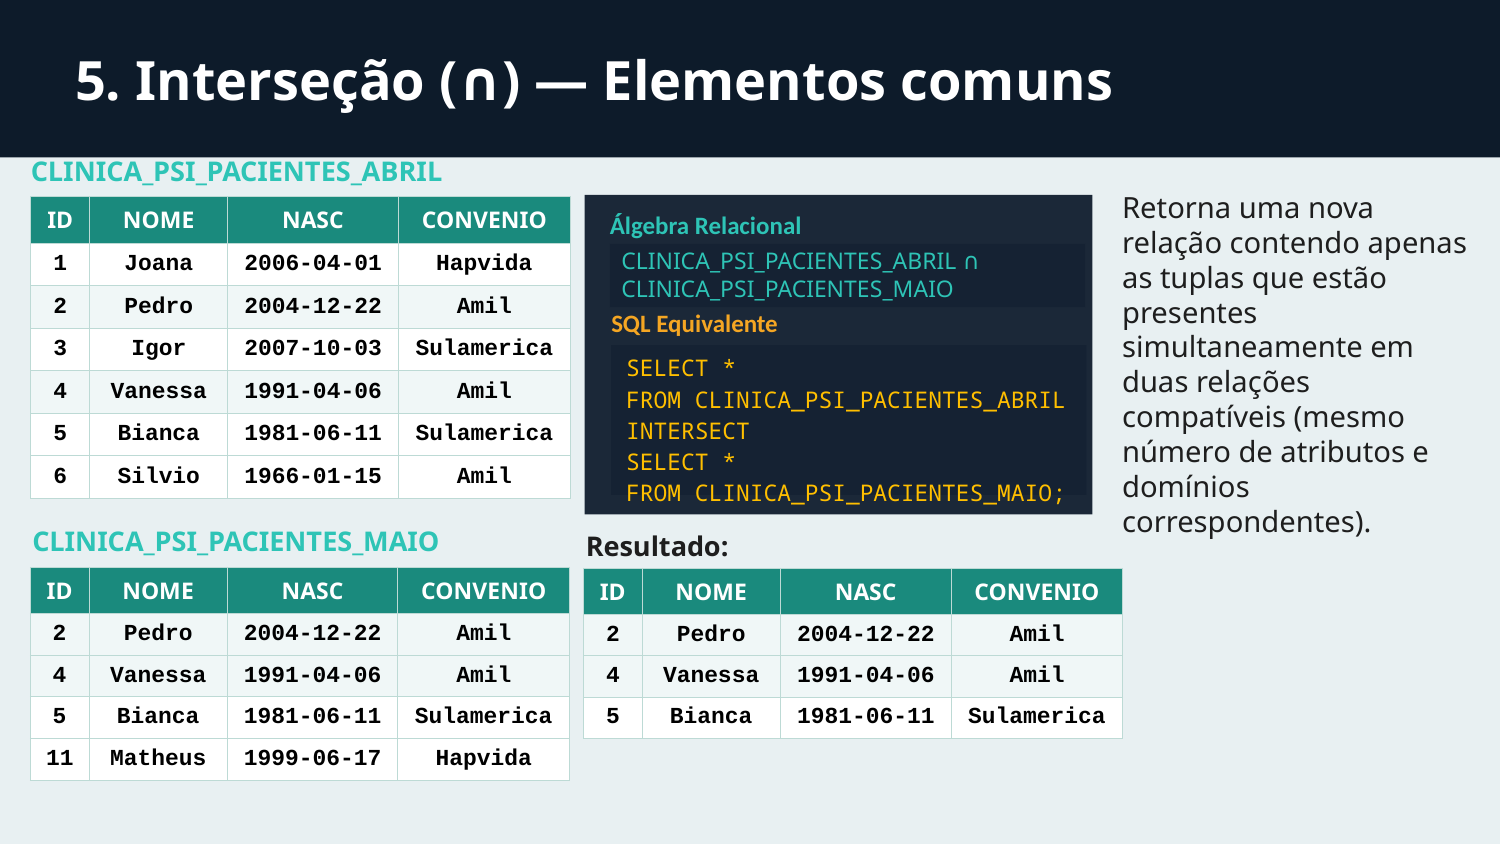

5. Interseção (∩) — Elementos comuns
CLINICA_PSI_PACIENTES_ABRIL
Retorna uma nova relação contendo apenas as tuplas que estão presentes simultaneamente em duas relações compatíveis (mesmo número de atributos e domínios correspondentes).
| ID | NOME | NASC | CONVENIO |
| --- | --- | --- | --- |
| 1 | Joana | 2006-04-01 | Hapvida |
| 2 | Pedro | 2004-12-22 | Amil |
| 3 | Igor | 2007-10-03 | Sulamerica |
| 4 | Vanessa | 1991-04-06 | Amil |
| 5 | Bianca | 1981-06-11 | Sulamerica |
| 6 | Silvio | 1966-01-15 | Amil |
Álgebra Relacional
CLINICA_PSI_PACIENTES_ABRIL ∩ CLINICA_PSI_PACIENTES_MAIO
SQL Equivalente
SELECT *
FROM CLINICA_PSI_PACIENTES_ABRIL
INTERSECT
SELECT *
FROM CLINICA_PSI_PACIENTES_MAIO;
CLINICA_PSI_PACIENTES_MAIO
Resultado:
| ID | NOME | NASC | CONVENIO |
| --- | --- | --- | --- |
| 2 | Pedro | 2004-12-22 | Amil |
| 4 | Vanessa | 1991-04-06 | Amil |
| 5 | Bianca | 1981-06-11 | Sulamerica |
| 11 | Matheus | 1999-06-17 | Hapvida |
| ID | NOME | NASC | CONVENIO |
| --- | --- | --- | --- |
| 2 | Pedro | 2004-12-22 | Amil |
| 4 | Vanessa | 1991-04-06 | Amil |
| 5 | Bianca | 1981-06-11 | Sulamerica |